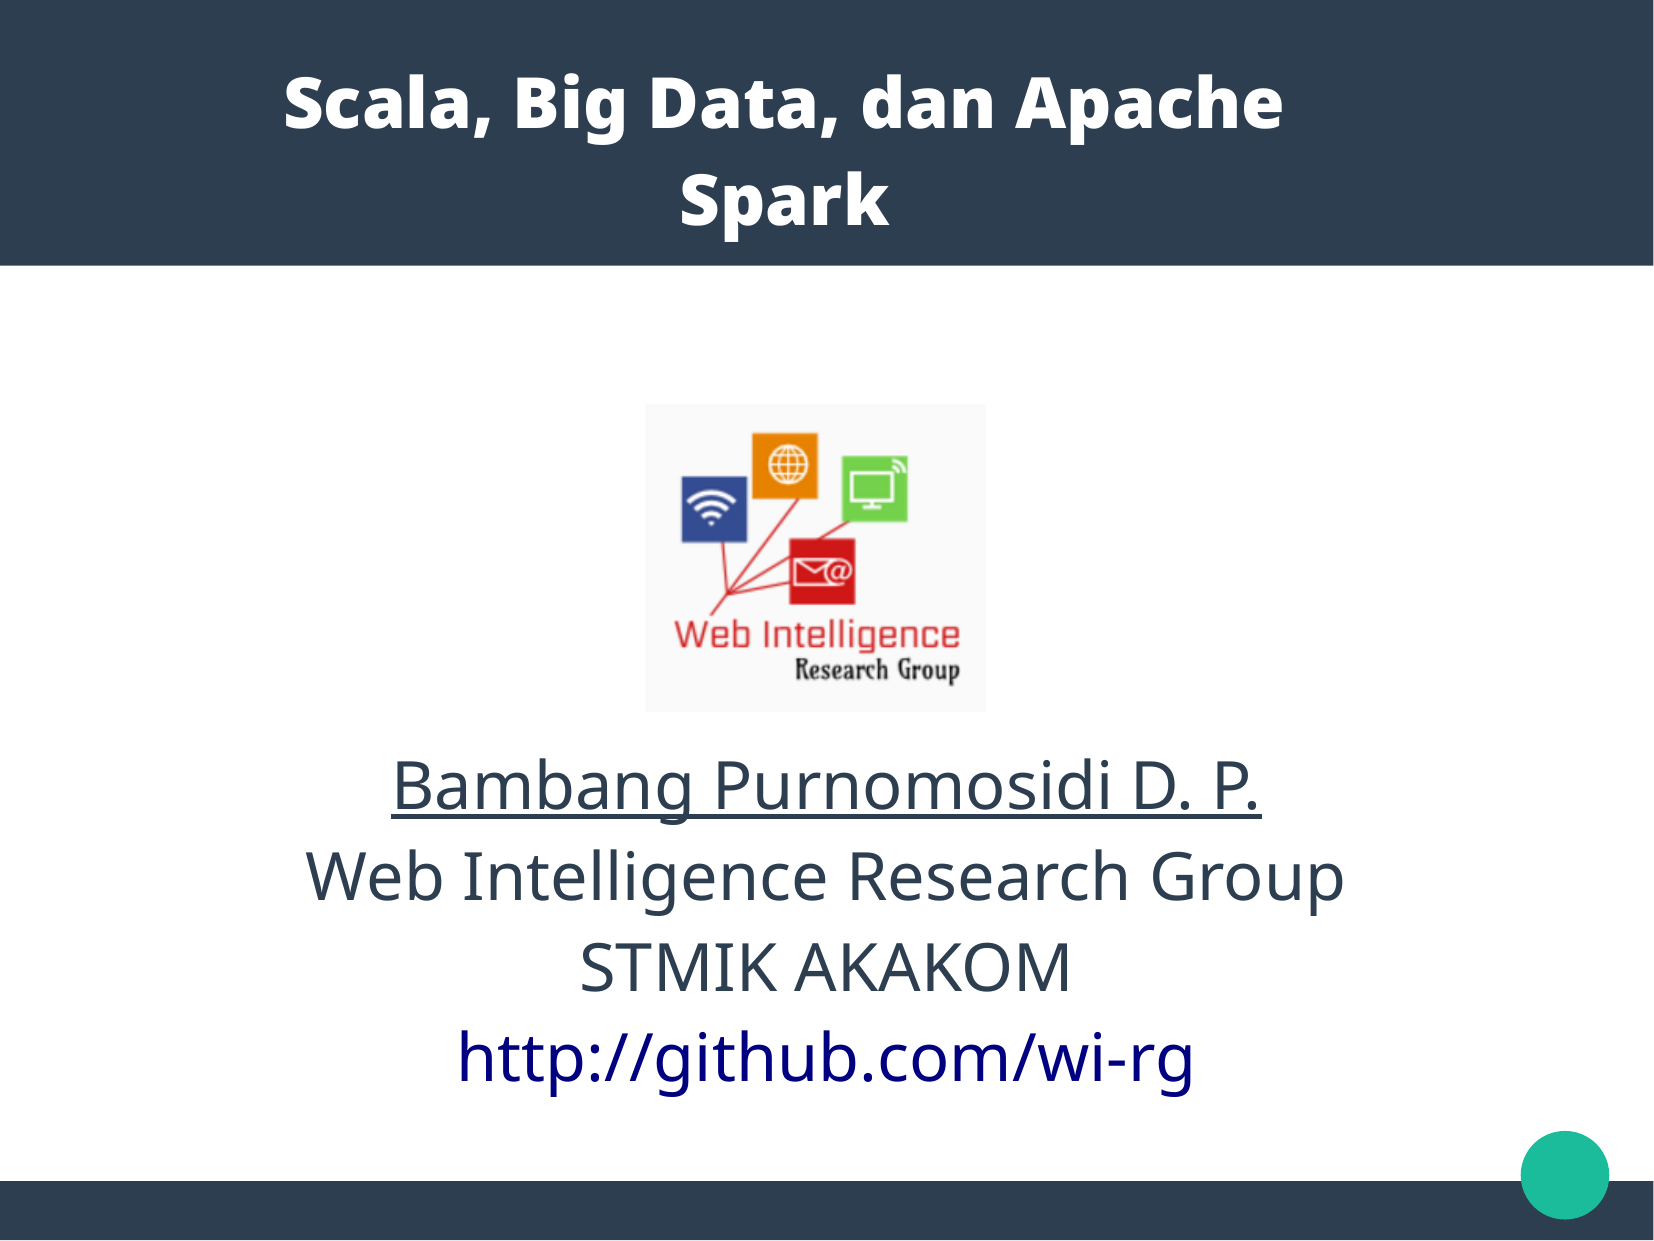

# Scala, Big Data, dan Apache Spark
Bambang Purnomosidi D. P.
Web Intelligence Research Group
STMIK AKAKOM
http://github.com/wi-rg